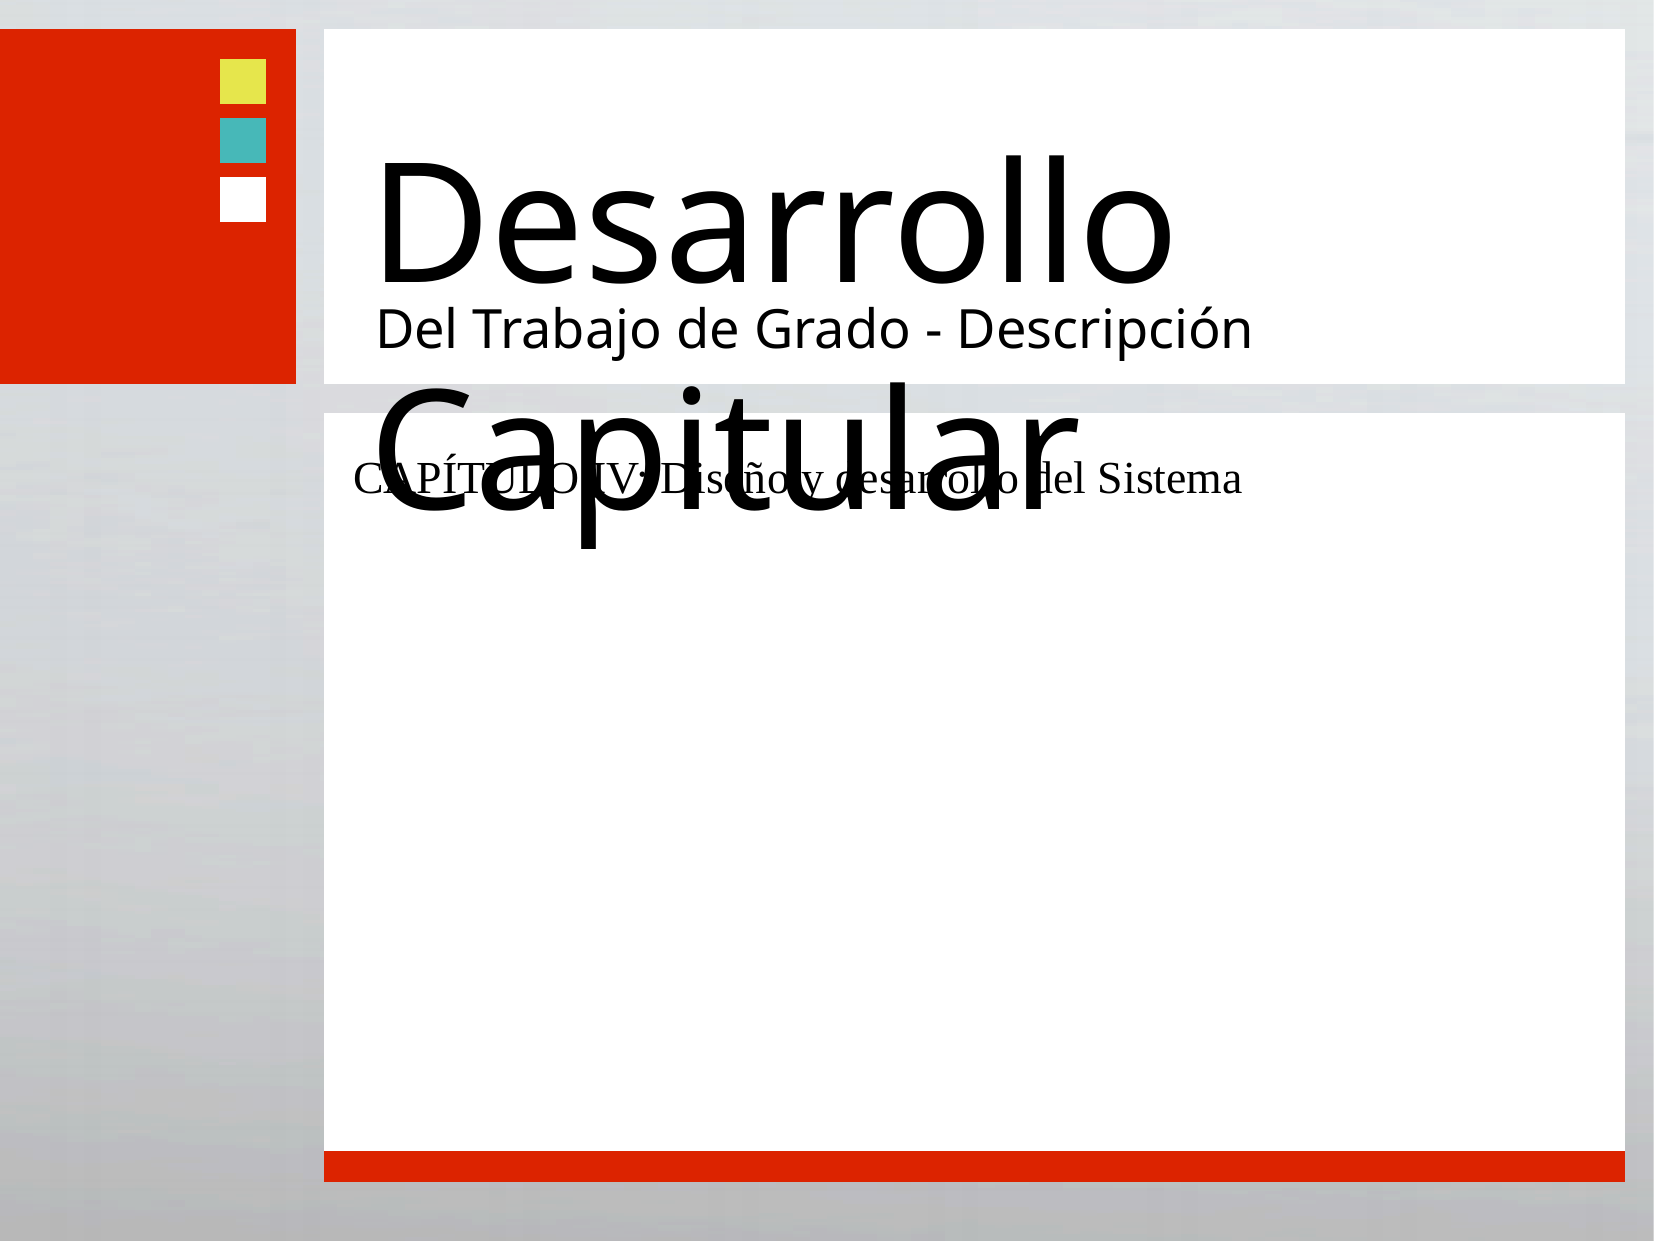

Desarrollo Capitular
Del Trabajo de Grado - Descripción
CAPÍTULO IV: Diseño y desarrollo del Sistema